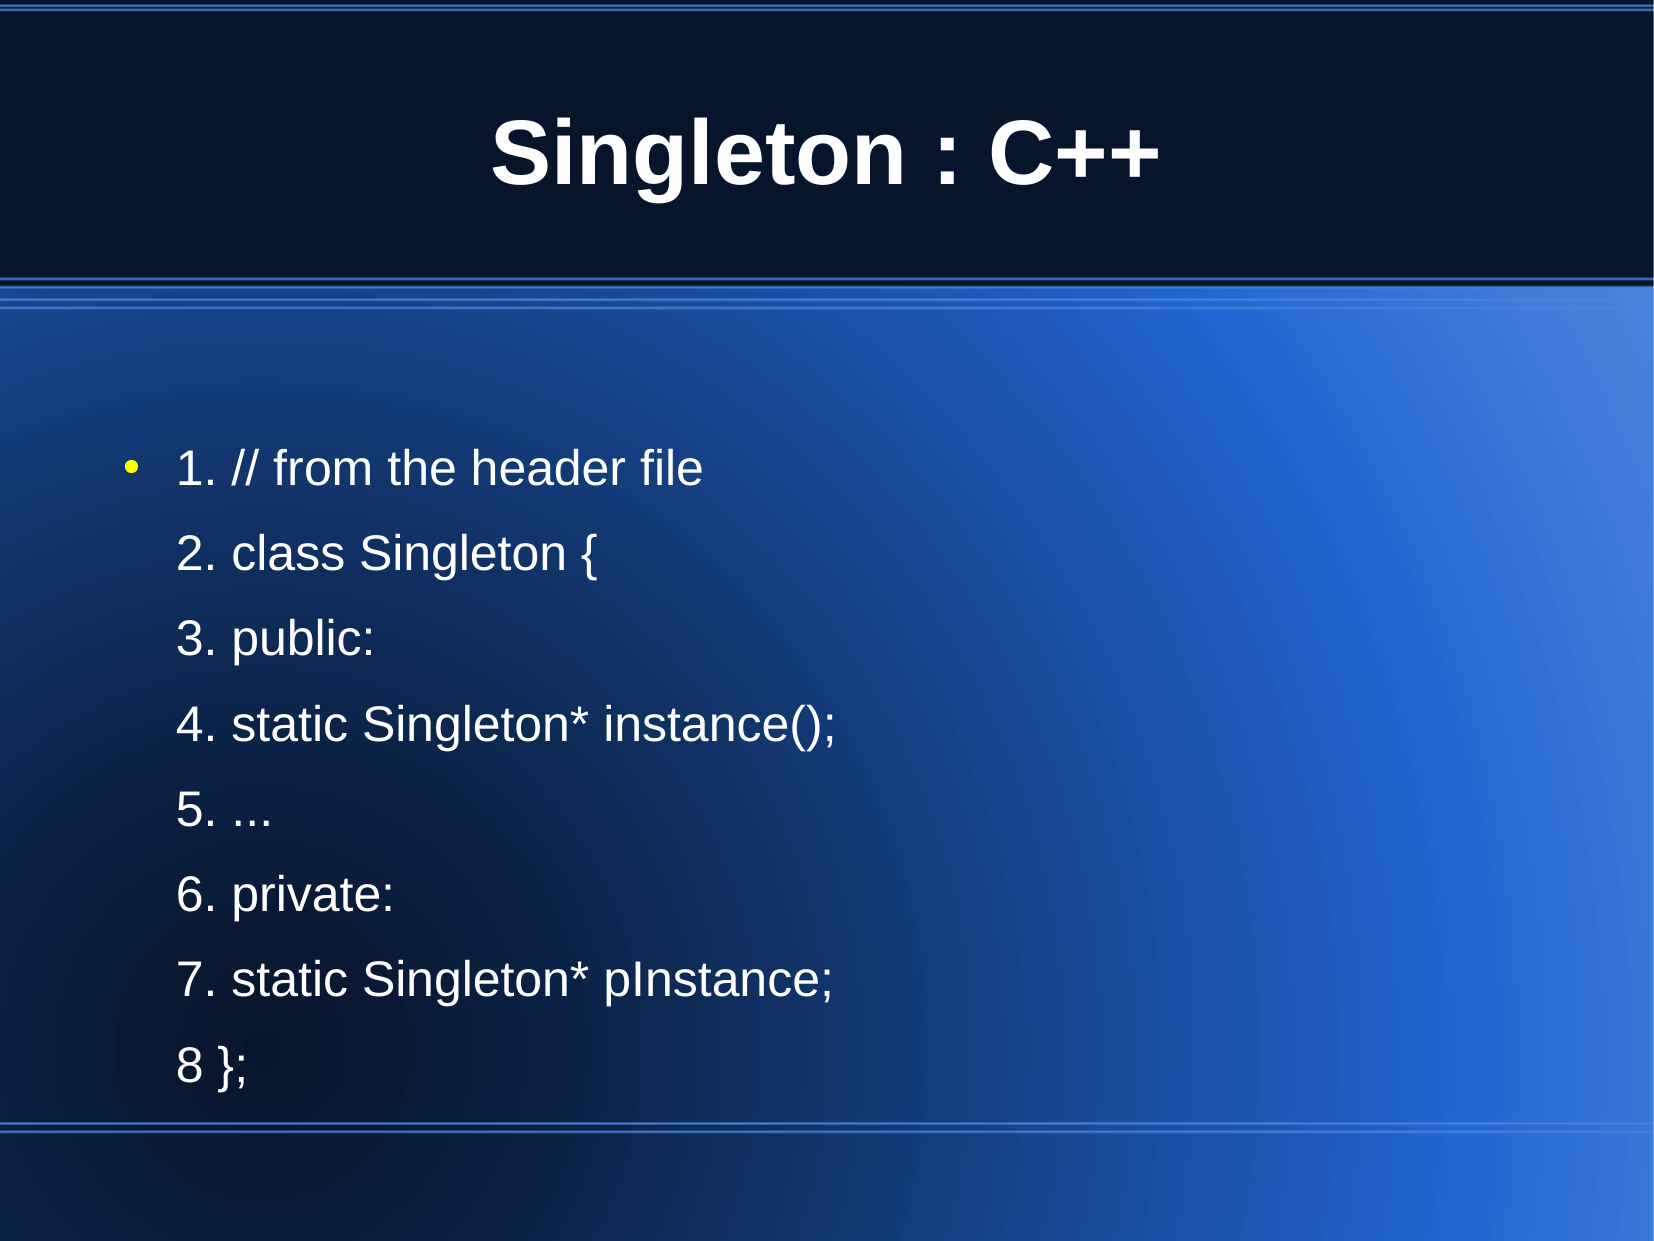

1. // from the header file
2. class Singleton {
3. public:
4. static Singleton* instance();
5. ...
6. private:
7. static Singleton* pInstance;
8 };
# Singleton : C++